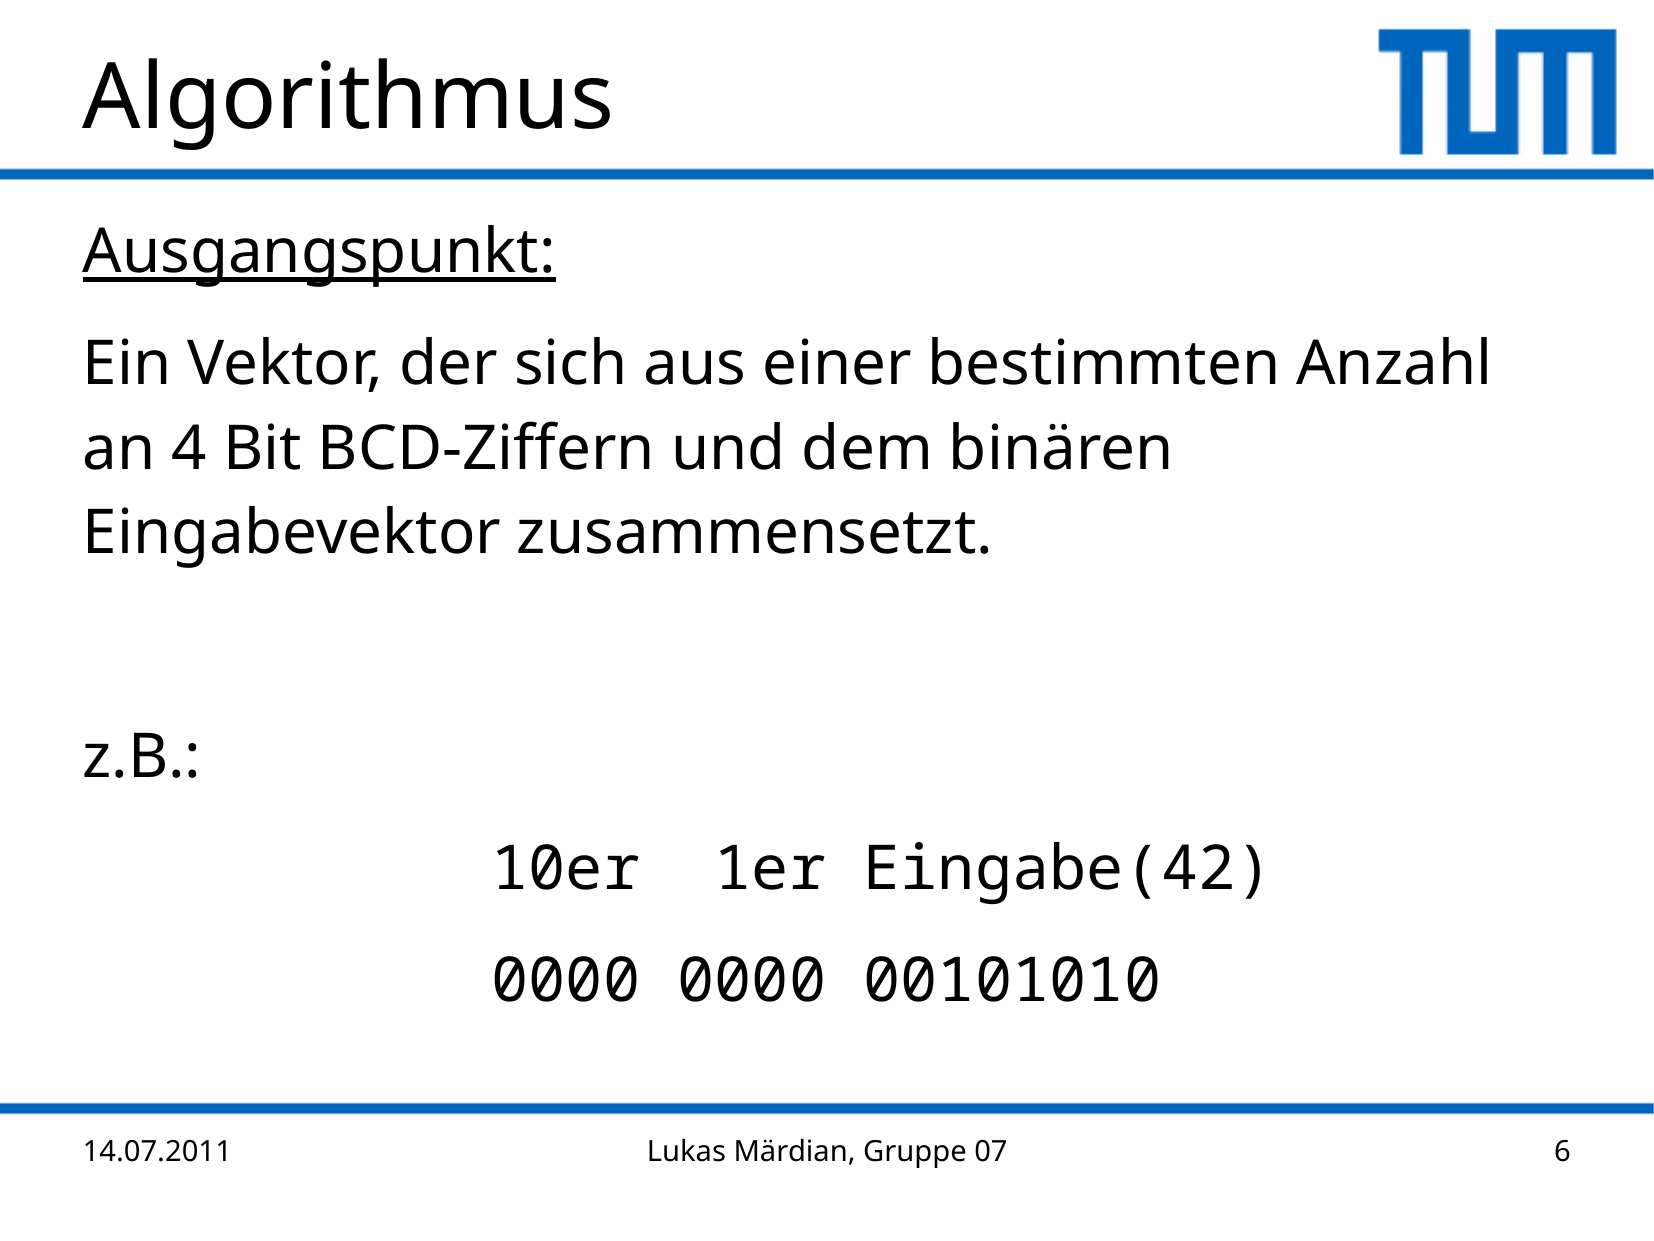

# Algorithmus
Ausgangspunkt:
Ein Vektor, der sich aus einer bestimmten Anzahl an 4 Bit BCD-Ziffern und dem binären Eingabevektor zusammensetzt.
z.B.:
 10er 1er Eingabe(42)
 0000 0000 00101010
14.07.2011
Lukas Märdian, Gruppe 07
6